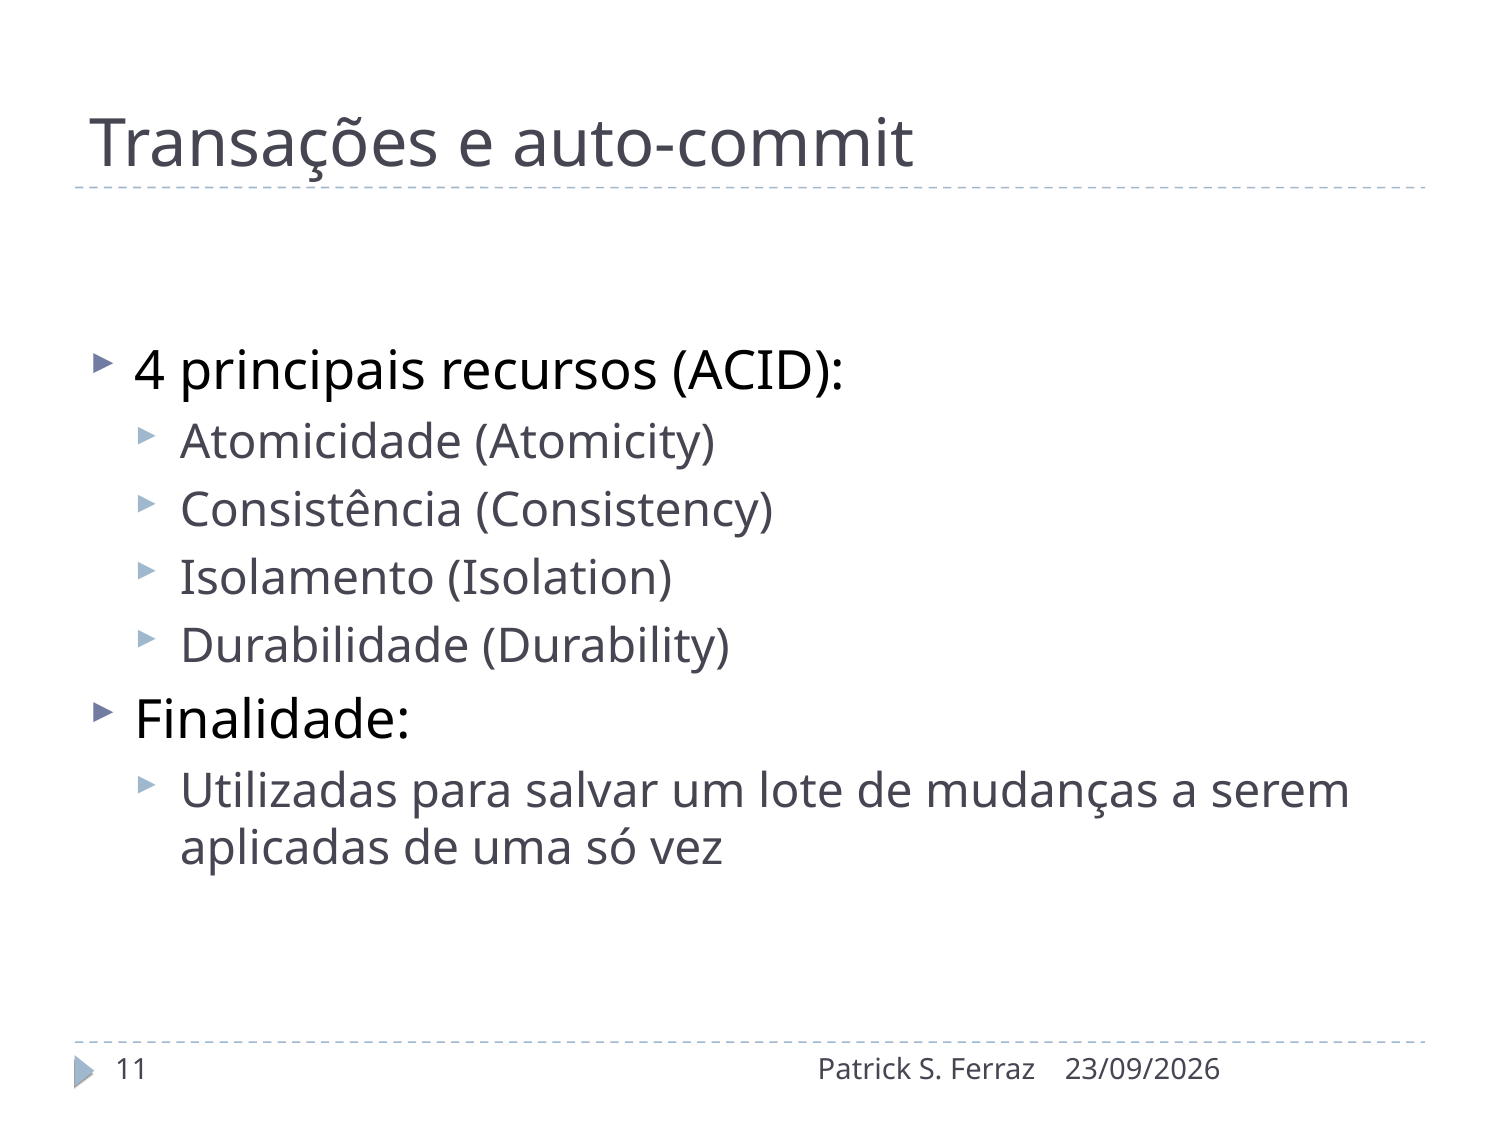

# Transações e auto-commit
4 principais recursos (ACID):
Atomicidade (Atomicity)
Consistência (Consistency)
Isolamento (Isolation)
Durabilidade (Durability)
Finalidade:
Utilizadas para salvar um lote de mudanças a serem aplicadas de uma só vez
Patrick S. Ferraz